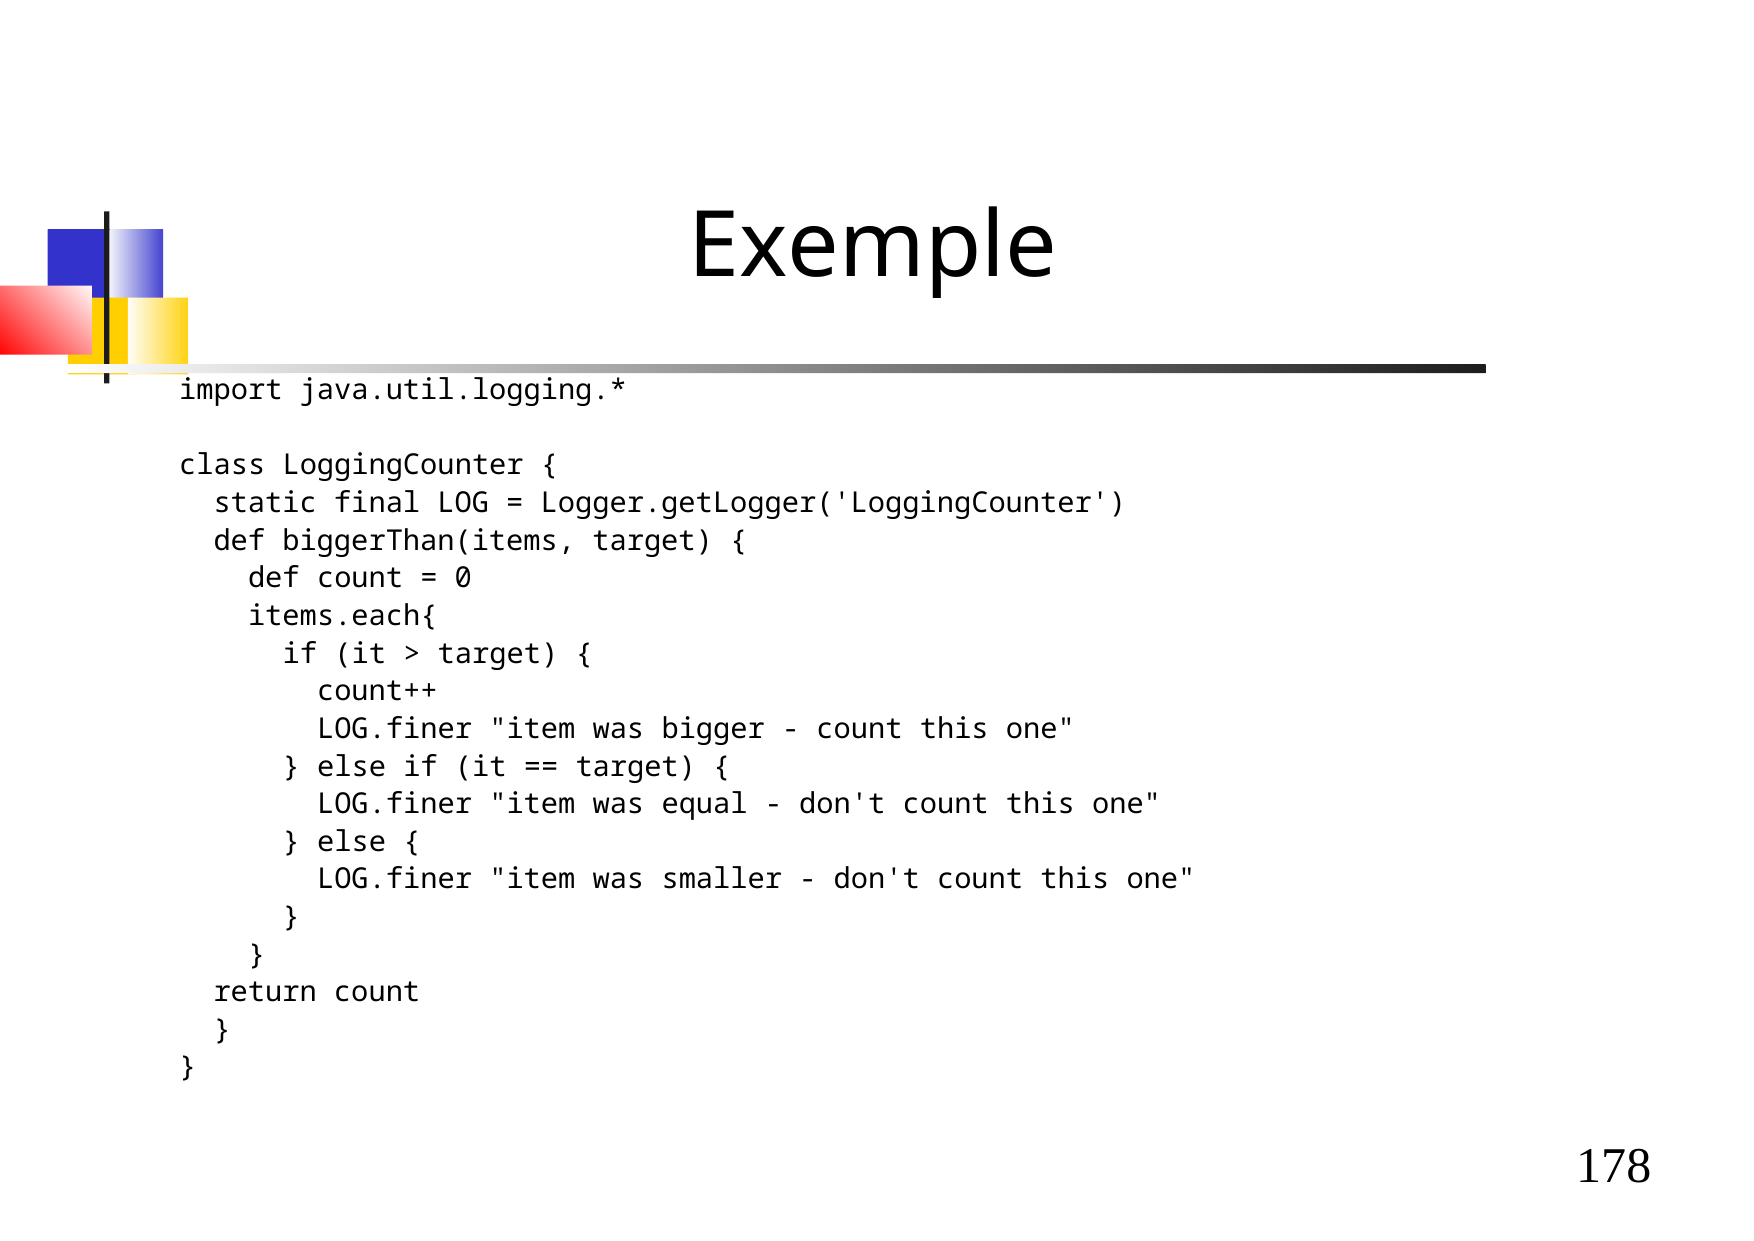

# Exemple
import java.util.logging.*
class LoggingCounter {
 static final LOG = Logger.getLogger('LoggingCounter')
 def biggerThan(items, target) {
 def count = 0
 items.each{
 if (it > target) {
 count++
 LOG.finer "item was bigger - count this one"
 } else if (it == target) {
 LOG.finer "item was equal - don't count this one"
 } else {
 LOG.finer "item was smaller - don't count this one"
 }
 }
 return count
 }
}